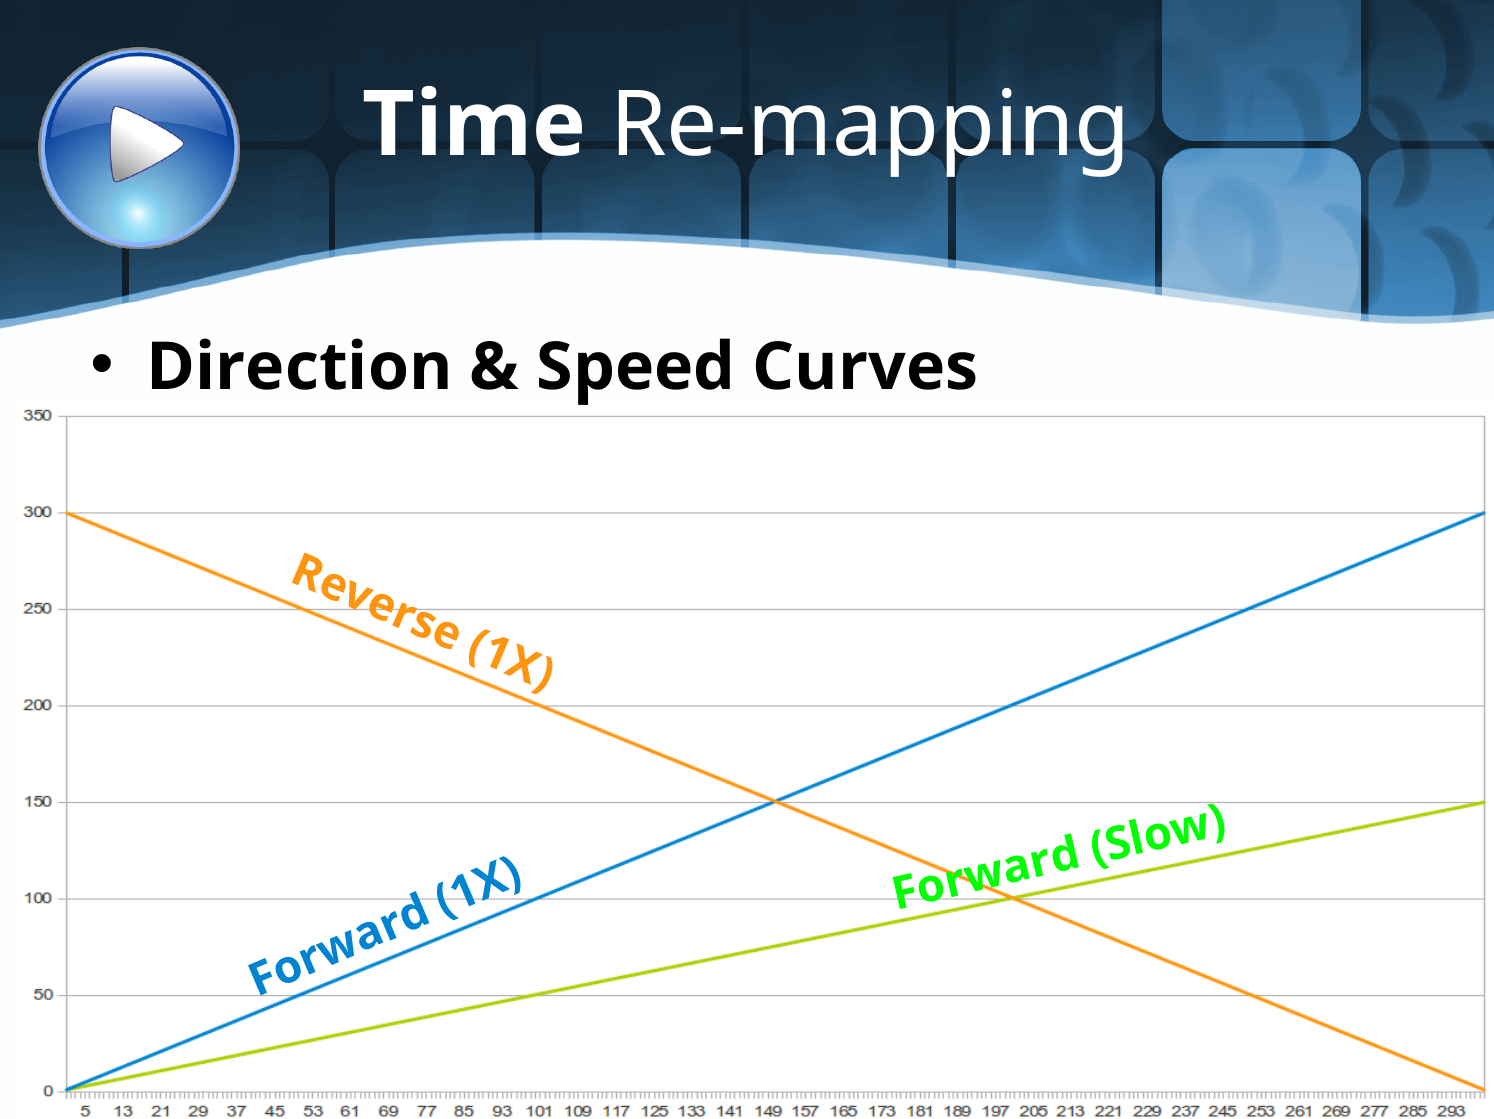

# Time Re-mapping
Direction & Speed Curves
Reverse (1X)
Forward (Slow)
Forward (1X)